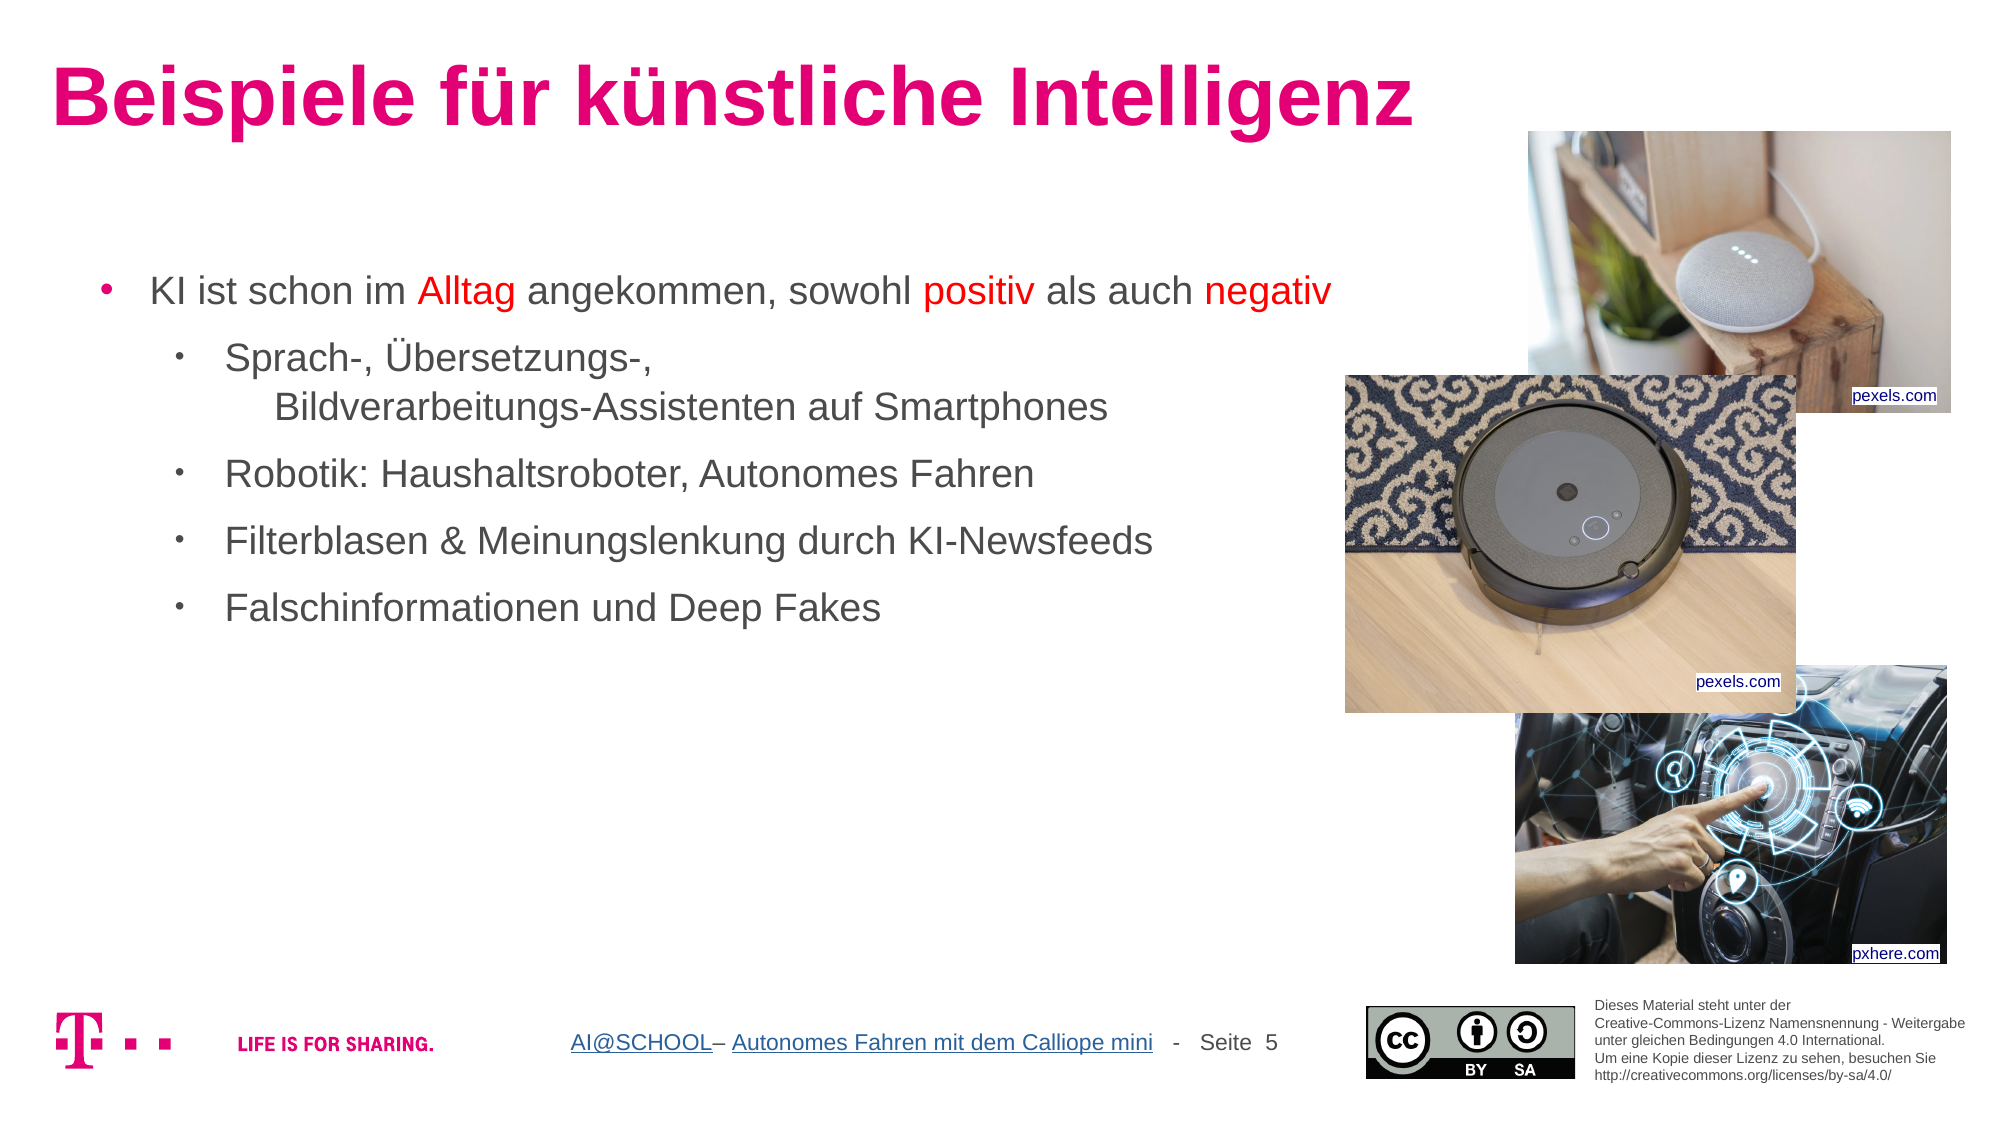

Beispiele für künstliche Intelligenz
# KI ist schon im Alltag angekommen, sowohl positiv als auch negativ
Sprach-, Übersetzungs-,
Bildverarbeitungs-Assistenten auf Smartphones
Robotik: Haushaltsroboter, Autonomes Fahren
Filterblasen & Meinungslenkung durch KI-Newsfeeds
Falschinformationen und Deep Fakes
pexels.com
pexels.com
pxhere.com